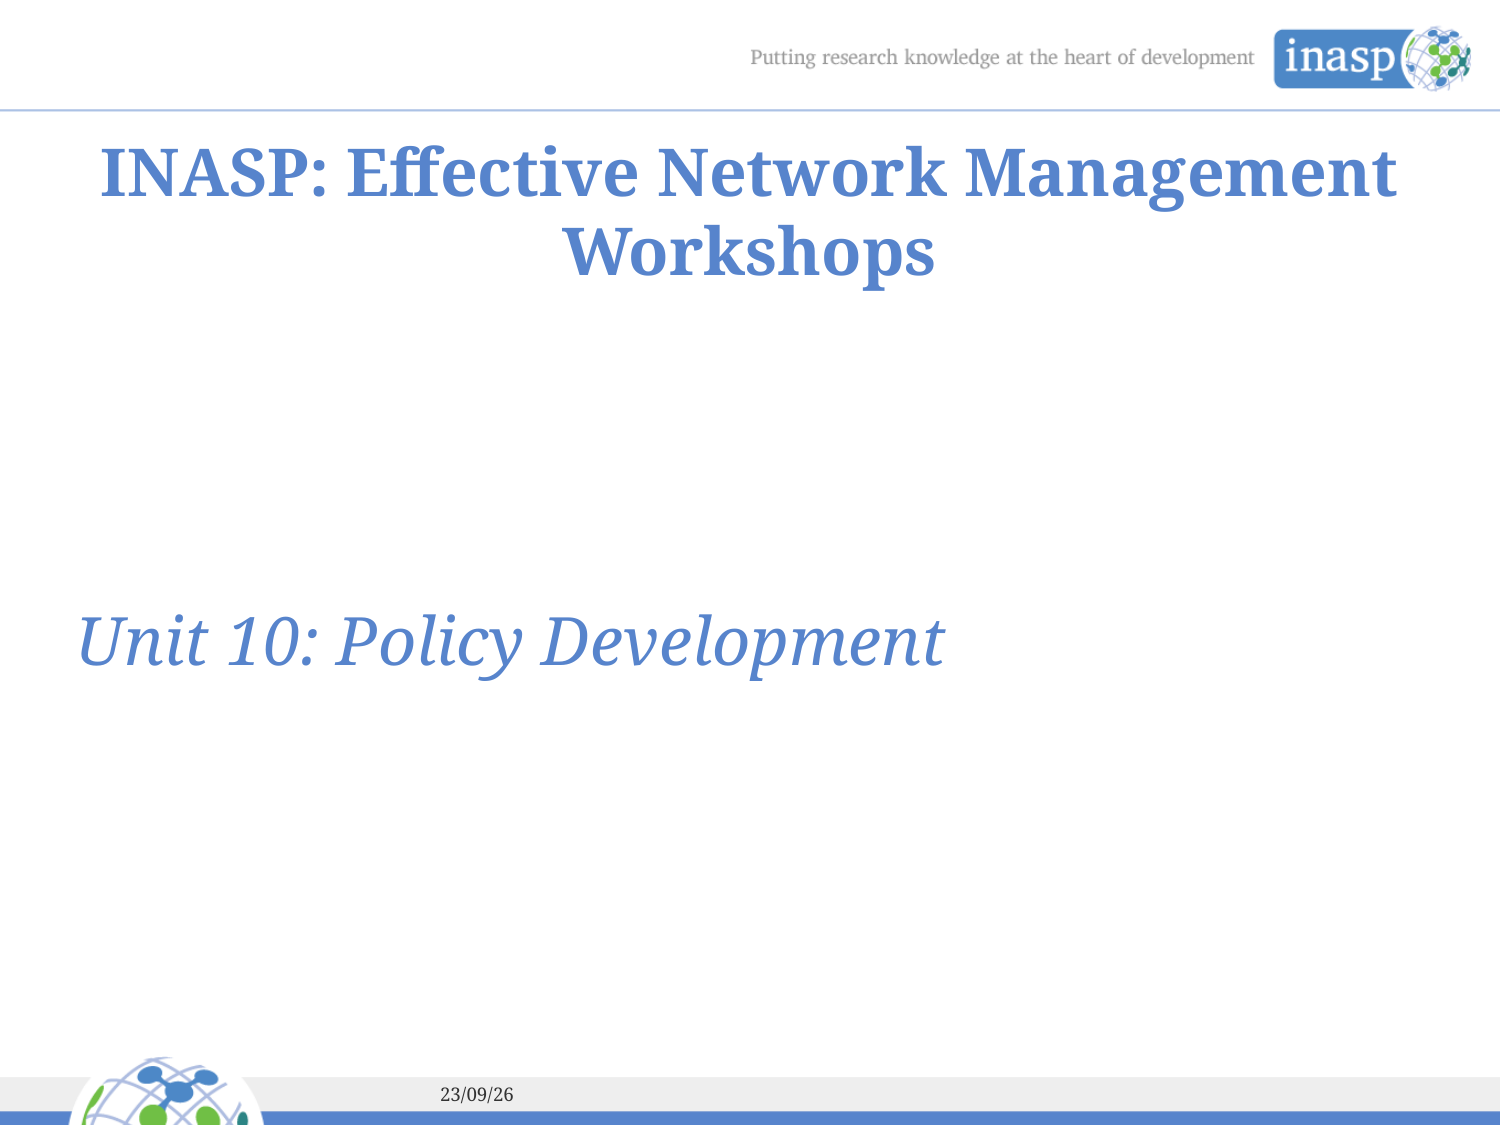

# INASP: Effective Network Management Workshops
Unit 10: Policy Development